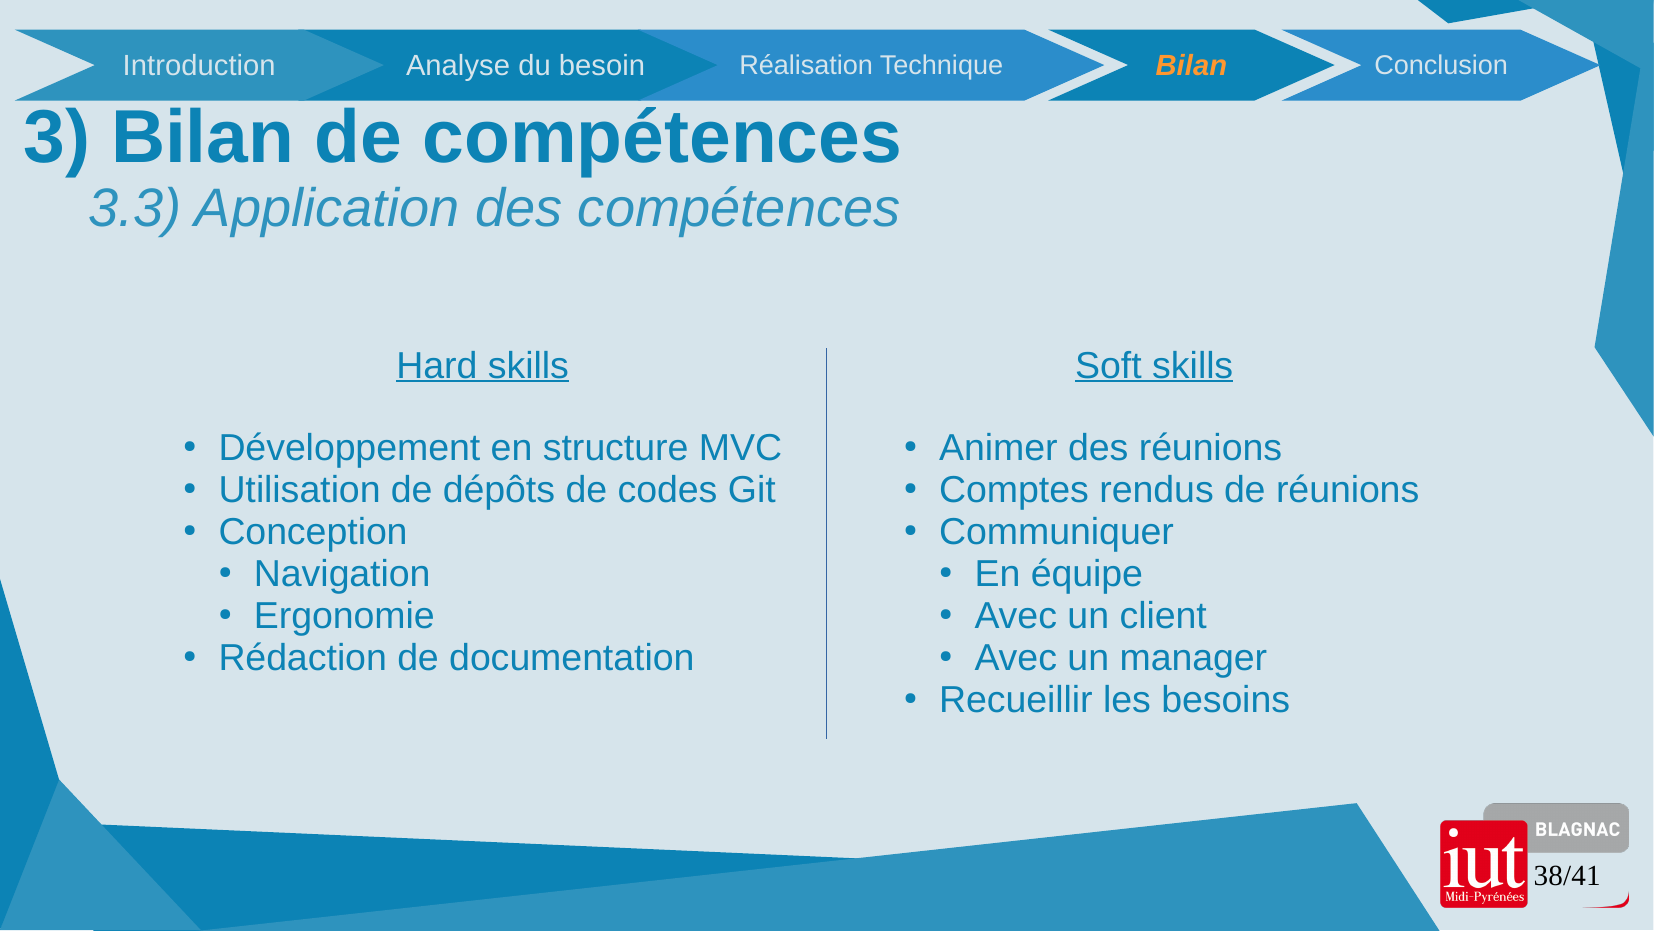

Bilan
Introduction
 Analyse du besoin
Réalisation Technique
Conclusion
# 3) Bilan de compétences
3.3) Application des compétences
Hard skills
Soft skills
Développement en structure MVC
Utilisation de dépôts de codes Git
Conception
Navigation
Ergonomie
Rédaction de documentation
Animer des réunions
Comptes rendus de réunions
Communiquer
En équipe
Avec un client
Avec un manager
Recueillir les besoins
38